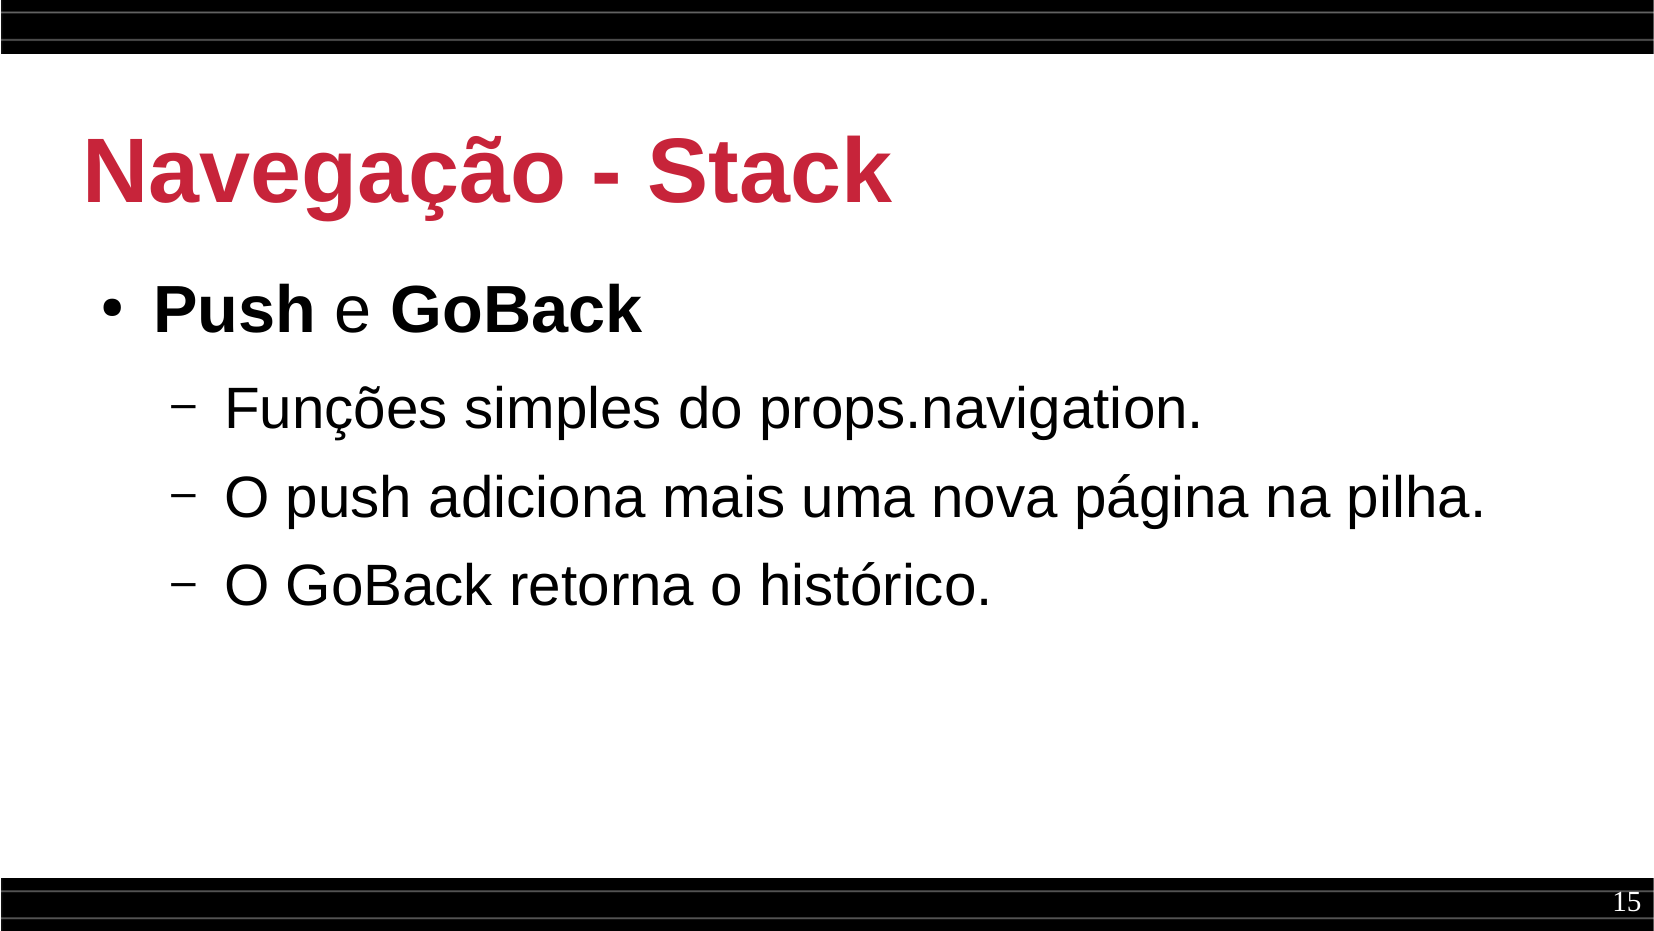

# Navegação - Stack
Push e GoBack
Funções simples do props.navigation.
O push adiciona mais uma nova página na pilha.
O GoBack retorna o histórico.